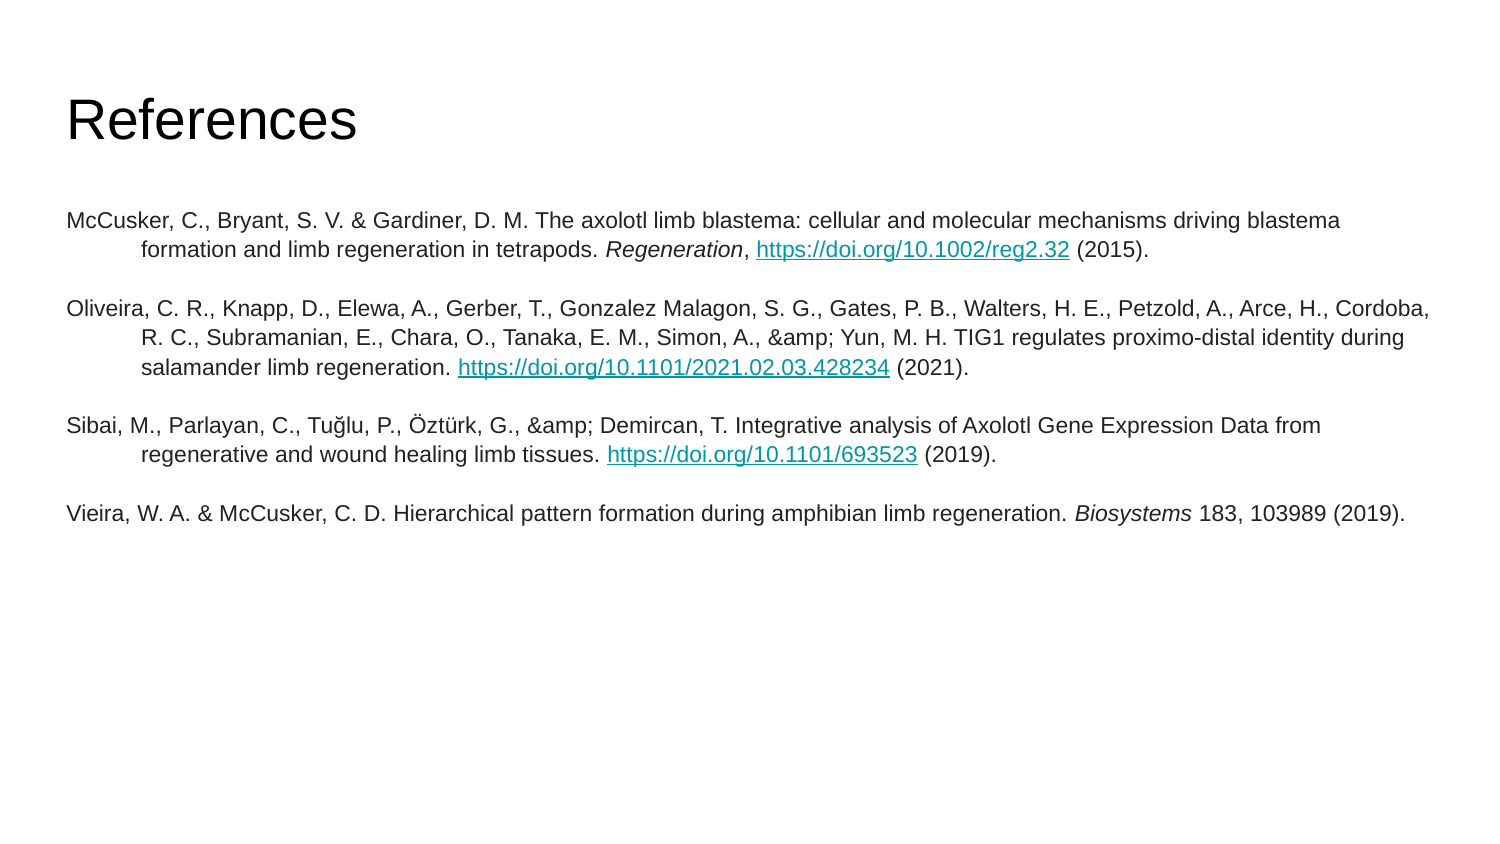

# References
McCusker, C., Bryant, S. V. & Gardiner, D. M. The axolotl limb blastema: cellular and molecular mechanisms driving blastema formation and limb regeneration in tetrapods. Regeneration, https://doi.org/10.1002/reg2.32 (2015).
Oliveira, C. R., Knapp, D., Elewa, A., Gerber, T., Gonzalez Malagon, S. G., Gates, P. B., Walters, H. E., Petzold, A., Arce, H., Cordoba, R. C., Subramanian, E., Chara, O., Tanaka, E. M., Simon, A., &amp; Yun, M. H. TIG1 regulates proximo-distal identity during salamander limb regeneration. https://doi.org/10.1101/2021.02.03.428234 (2021).
Sibai, M., Parlayan, C., Tuğlu, P., Öztürk, G., &amp; Demircan, T. Integrative analysis of Axolotl Gene Expression Data from regenerative and wound healing limb tissues. https://doi.org/10.1101/693523 (2019).
Vieira, W. A. & McCusker, C. D. Hierarchical pattern formation during amphibian limb regeneration. Biosystems 183, 103989 (2019).